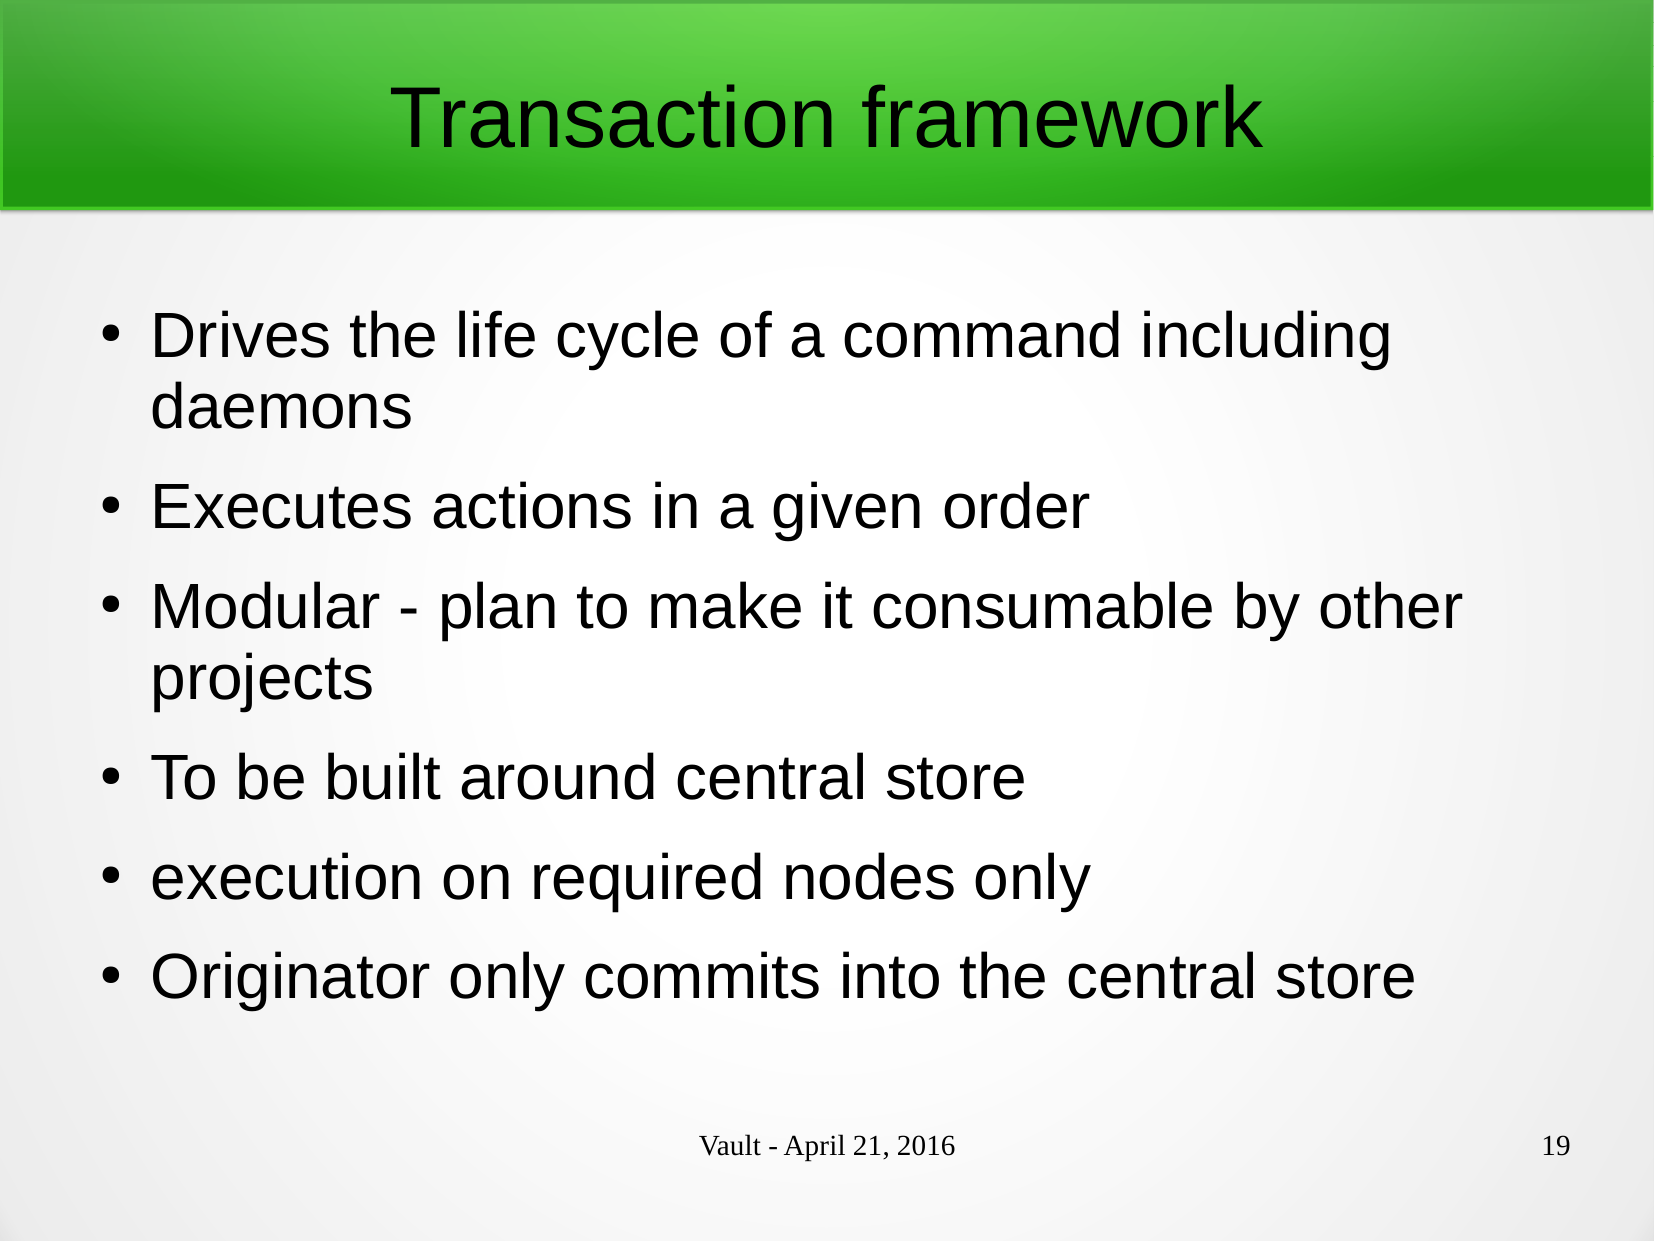

# Transaction framework
Drives the life cycle of a command including daemons
Executes actions in a given order
Modular - plan to make it consumable by other projects
To be built around central store
execution on required nodes only
Originator only commits into the central store
Vault - April 21, 2016
19